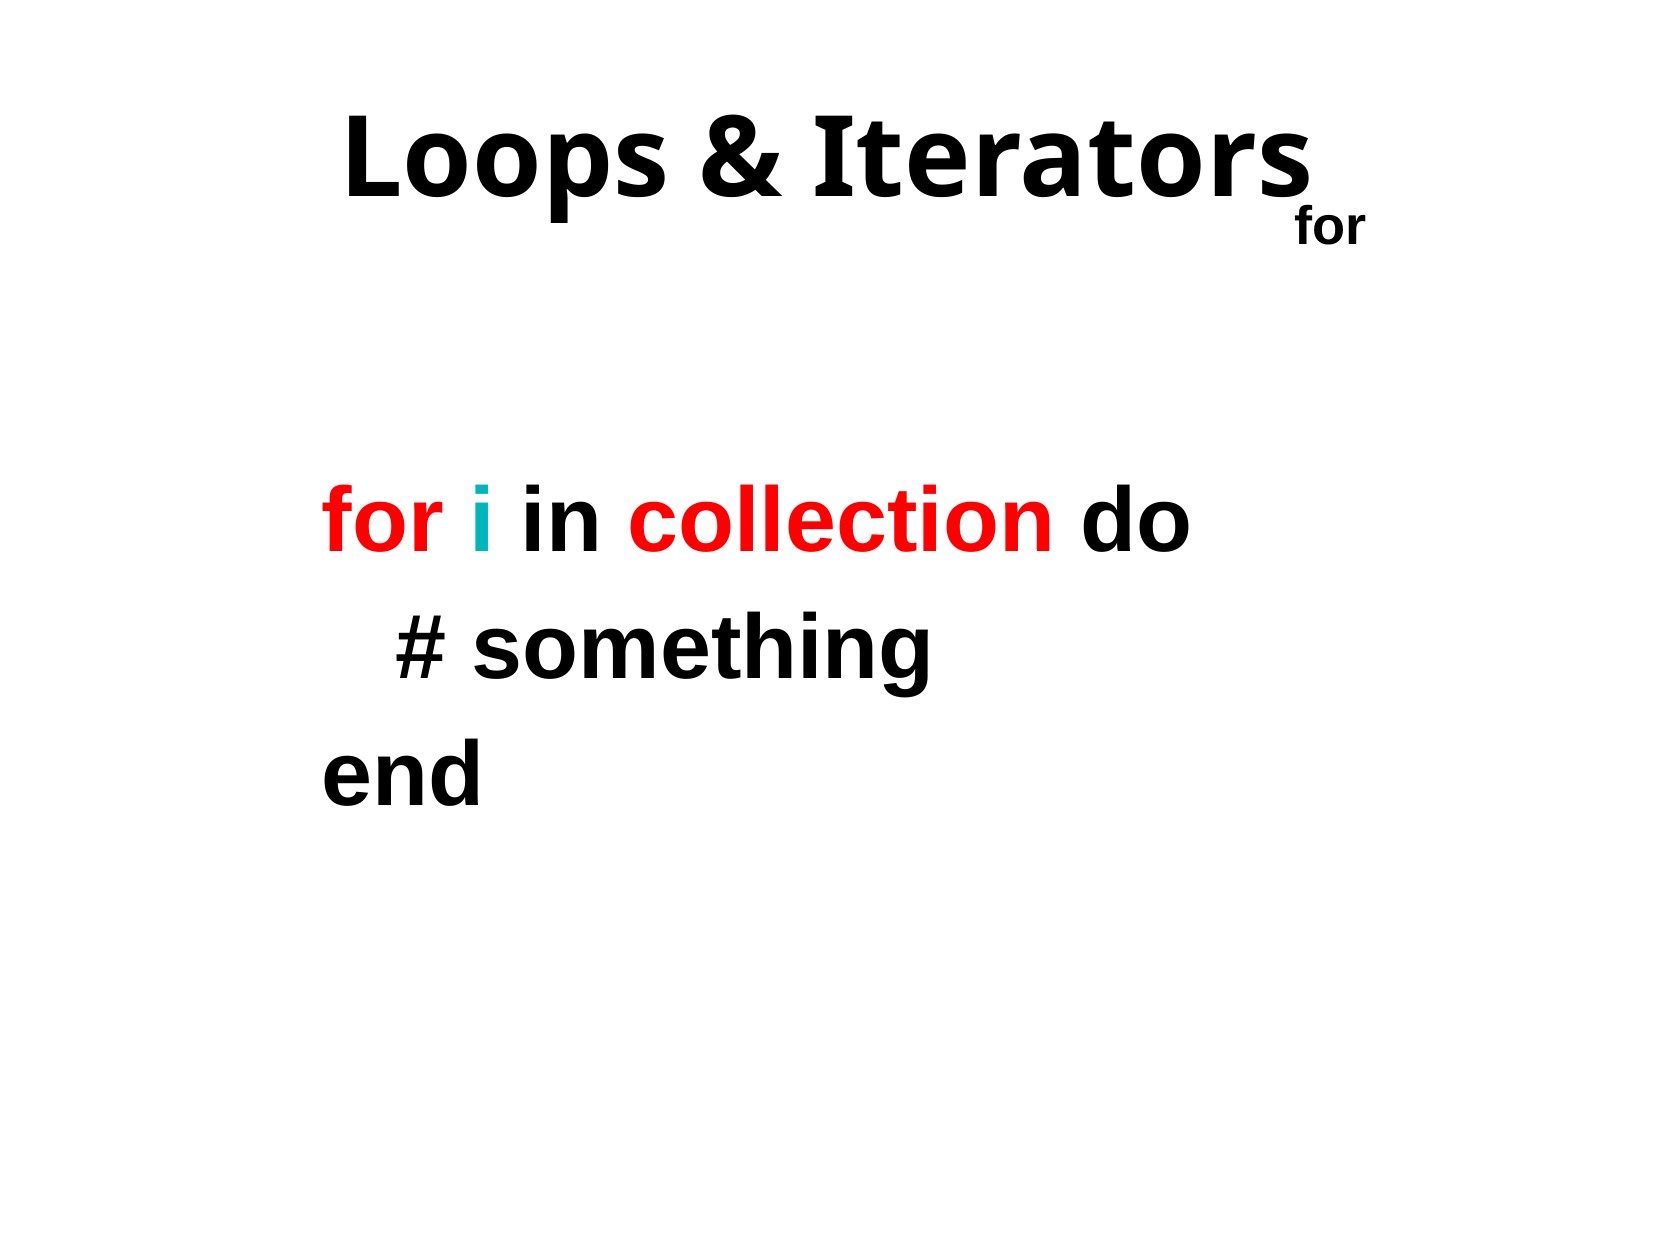

# Loops & Iterators
for
for i in collection do
	# something
end